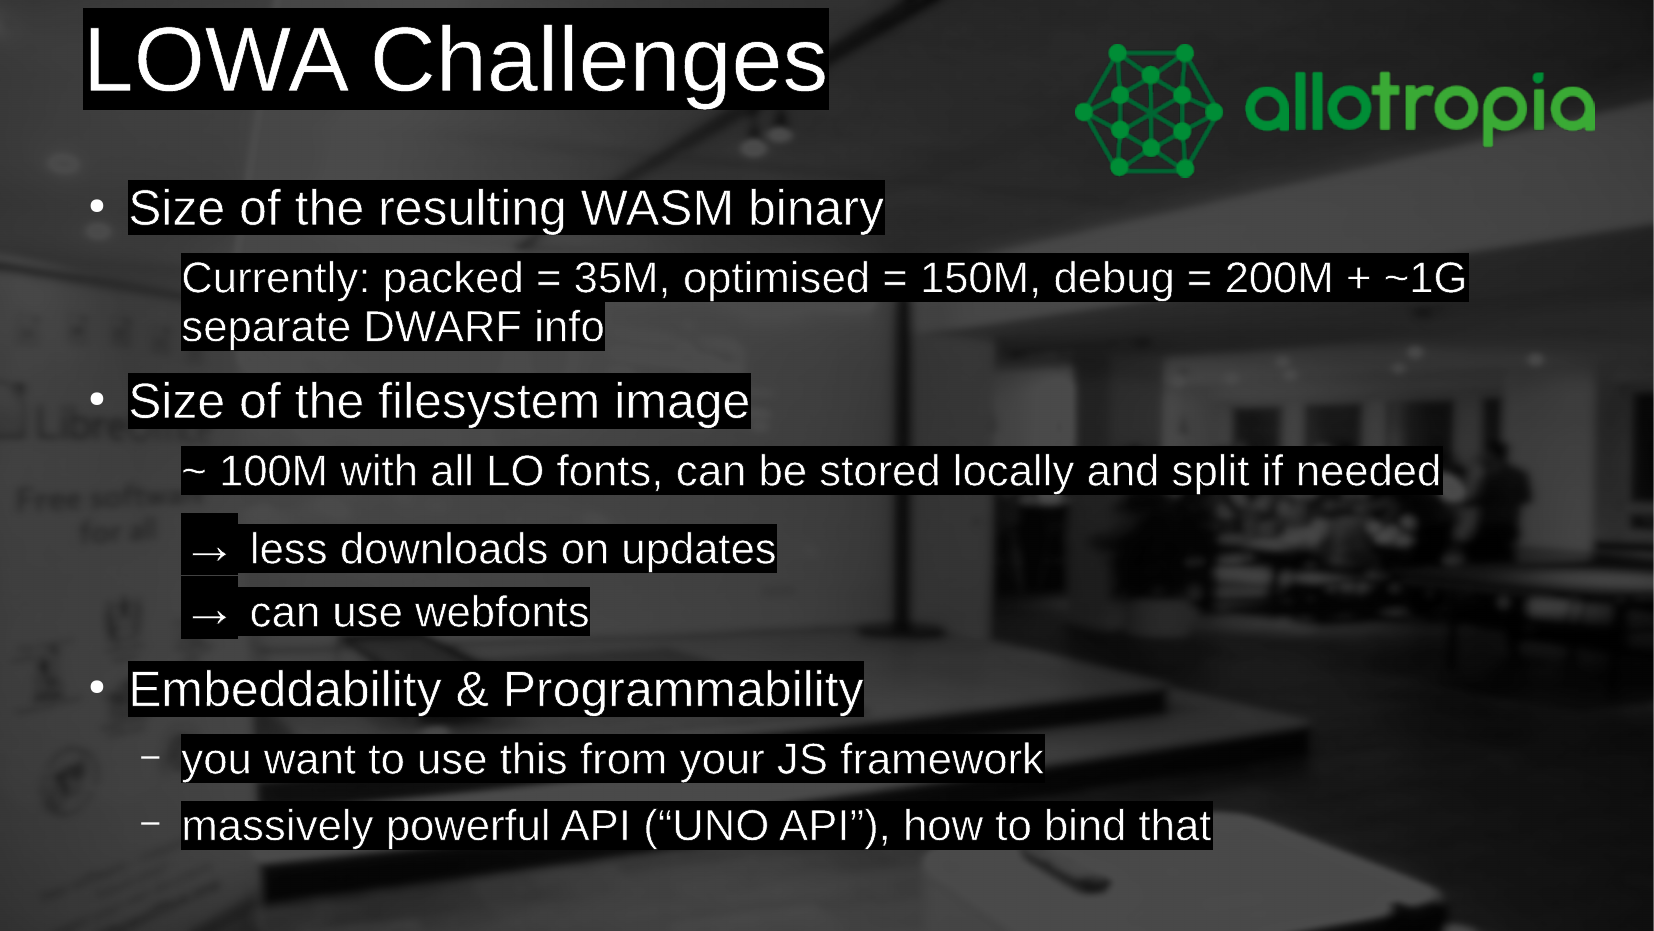

# LOWA Challenges
Size of the resulting WASM binary
Currently: packed = 35M, optimised = 150M, debug = 200M + ~1G separate DWARF info
Size of the filesystem image
~ 100M with all LO fonts, can be stored locally and split if needed
→ less downloads on updates
→ can use webfonts
Embeddability & Programmability
you want to use this from your JS framework
massively powerful API (“UNO API”), how to bind that